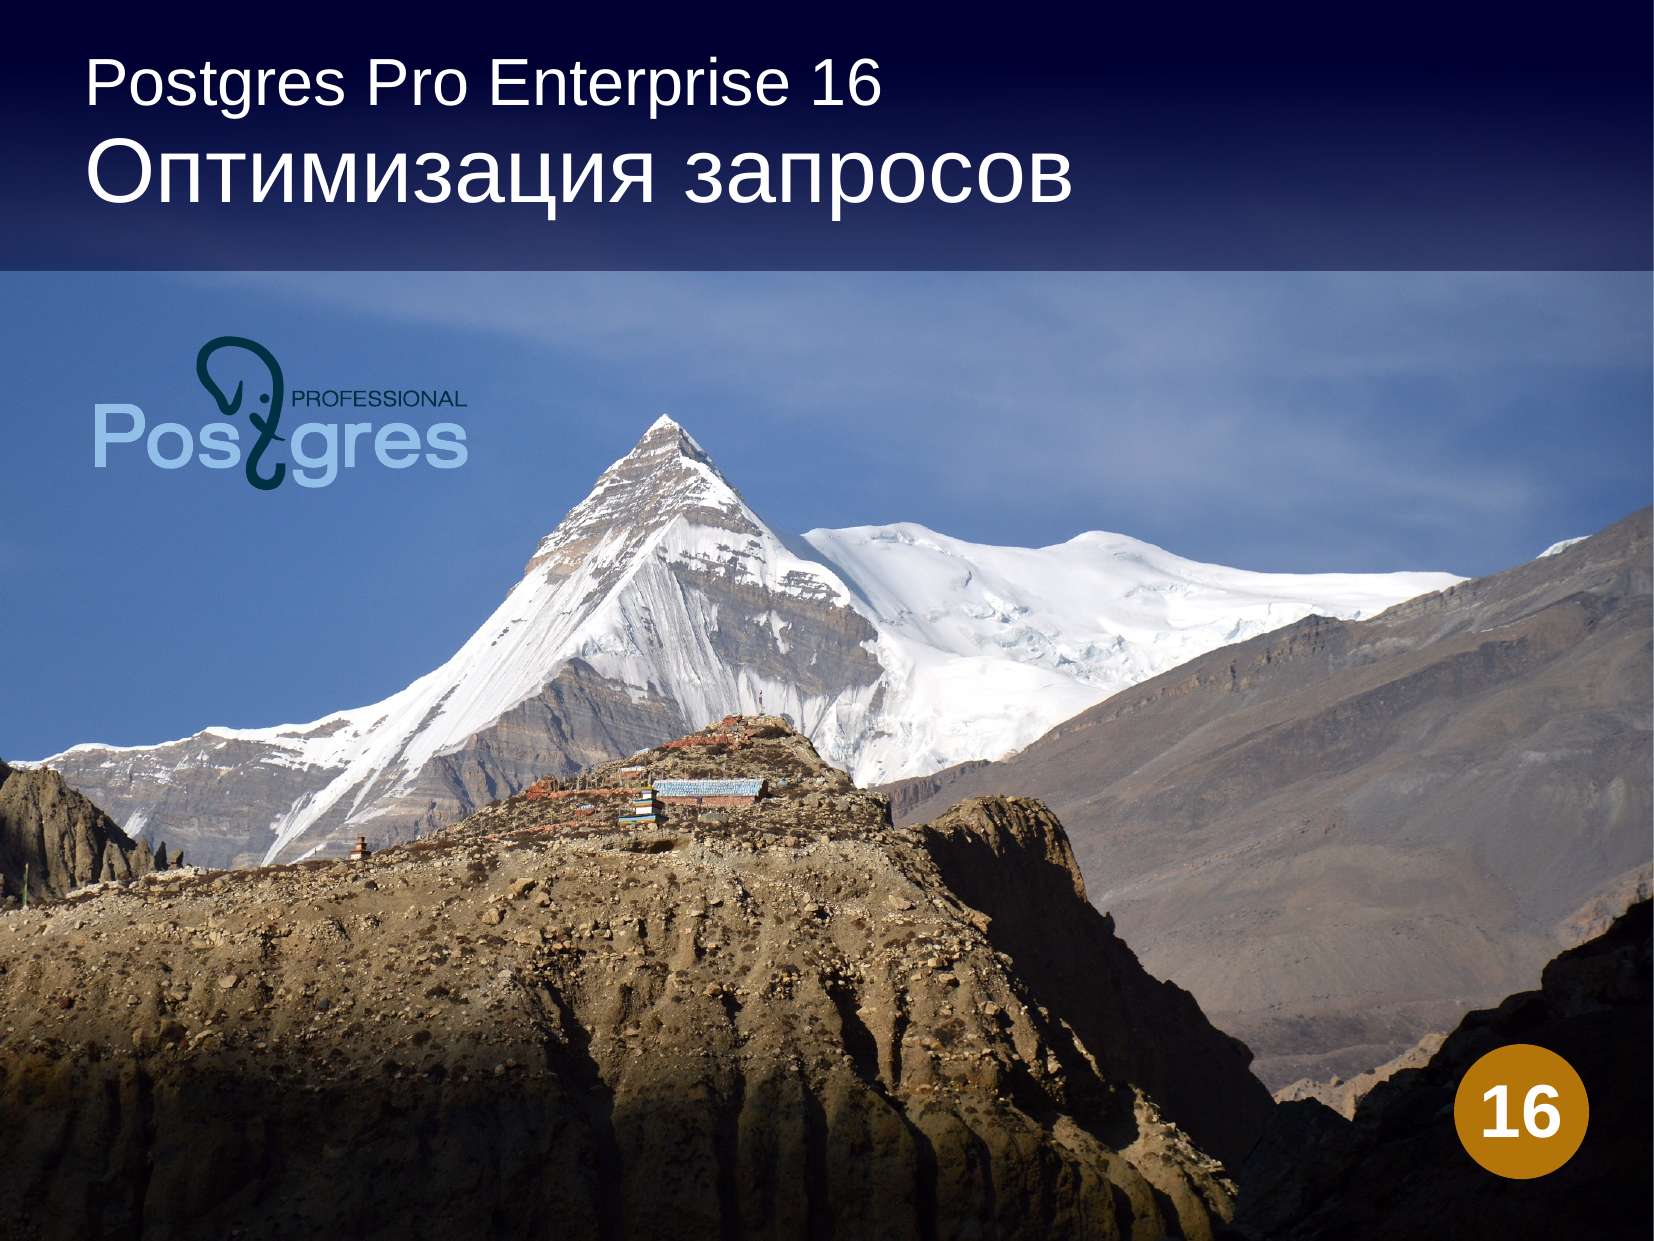

# Postgres Pro Enterprise 16 Оптимизация запросов
16